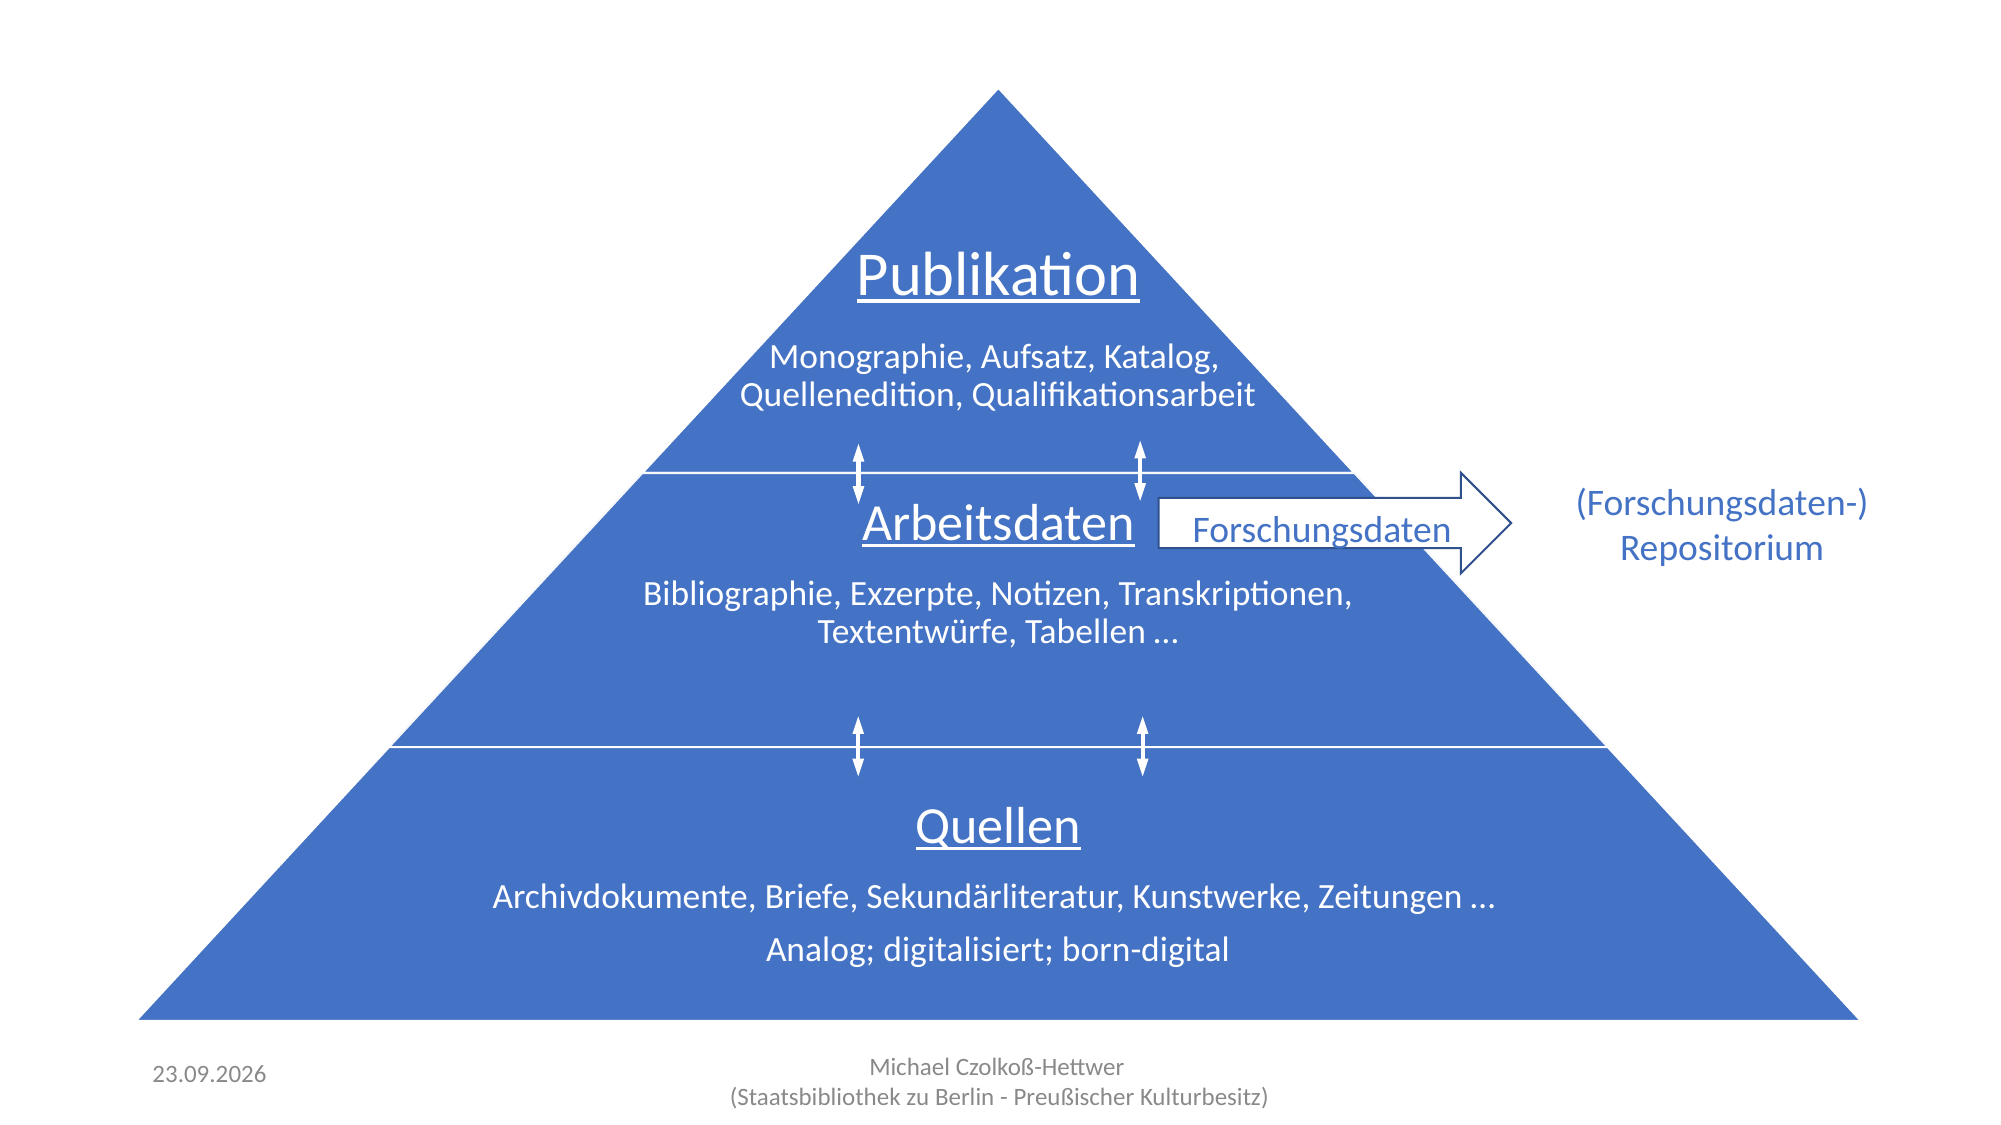

# Datenpyramide geisteswissenschaftlicher Forschungsdaten nach Peter Andorfer (2015)
Publikation
 Monographie, Aufsatz, Katalog, Quellenedition, Qualifikationsarbeit
Arbeitsdaten
Bibliographie, Exzerpte, Notizen, Transkriptionen, Textentwürfe, Tabellen …
Quellen
Archivdokumente, Briefe, Sekundärliteratur, Kunstwerke, Zeitungen …
Analog; digitalisiert; born-digital
(Forschungsdaten-)
Repositorium
Forschungsdaten
Michael Czolkoß-Hettwer
(Staatsbibliothek zu Berlin - Preußischer Kulturbesitz)